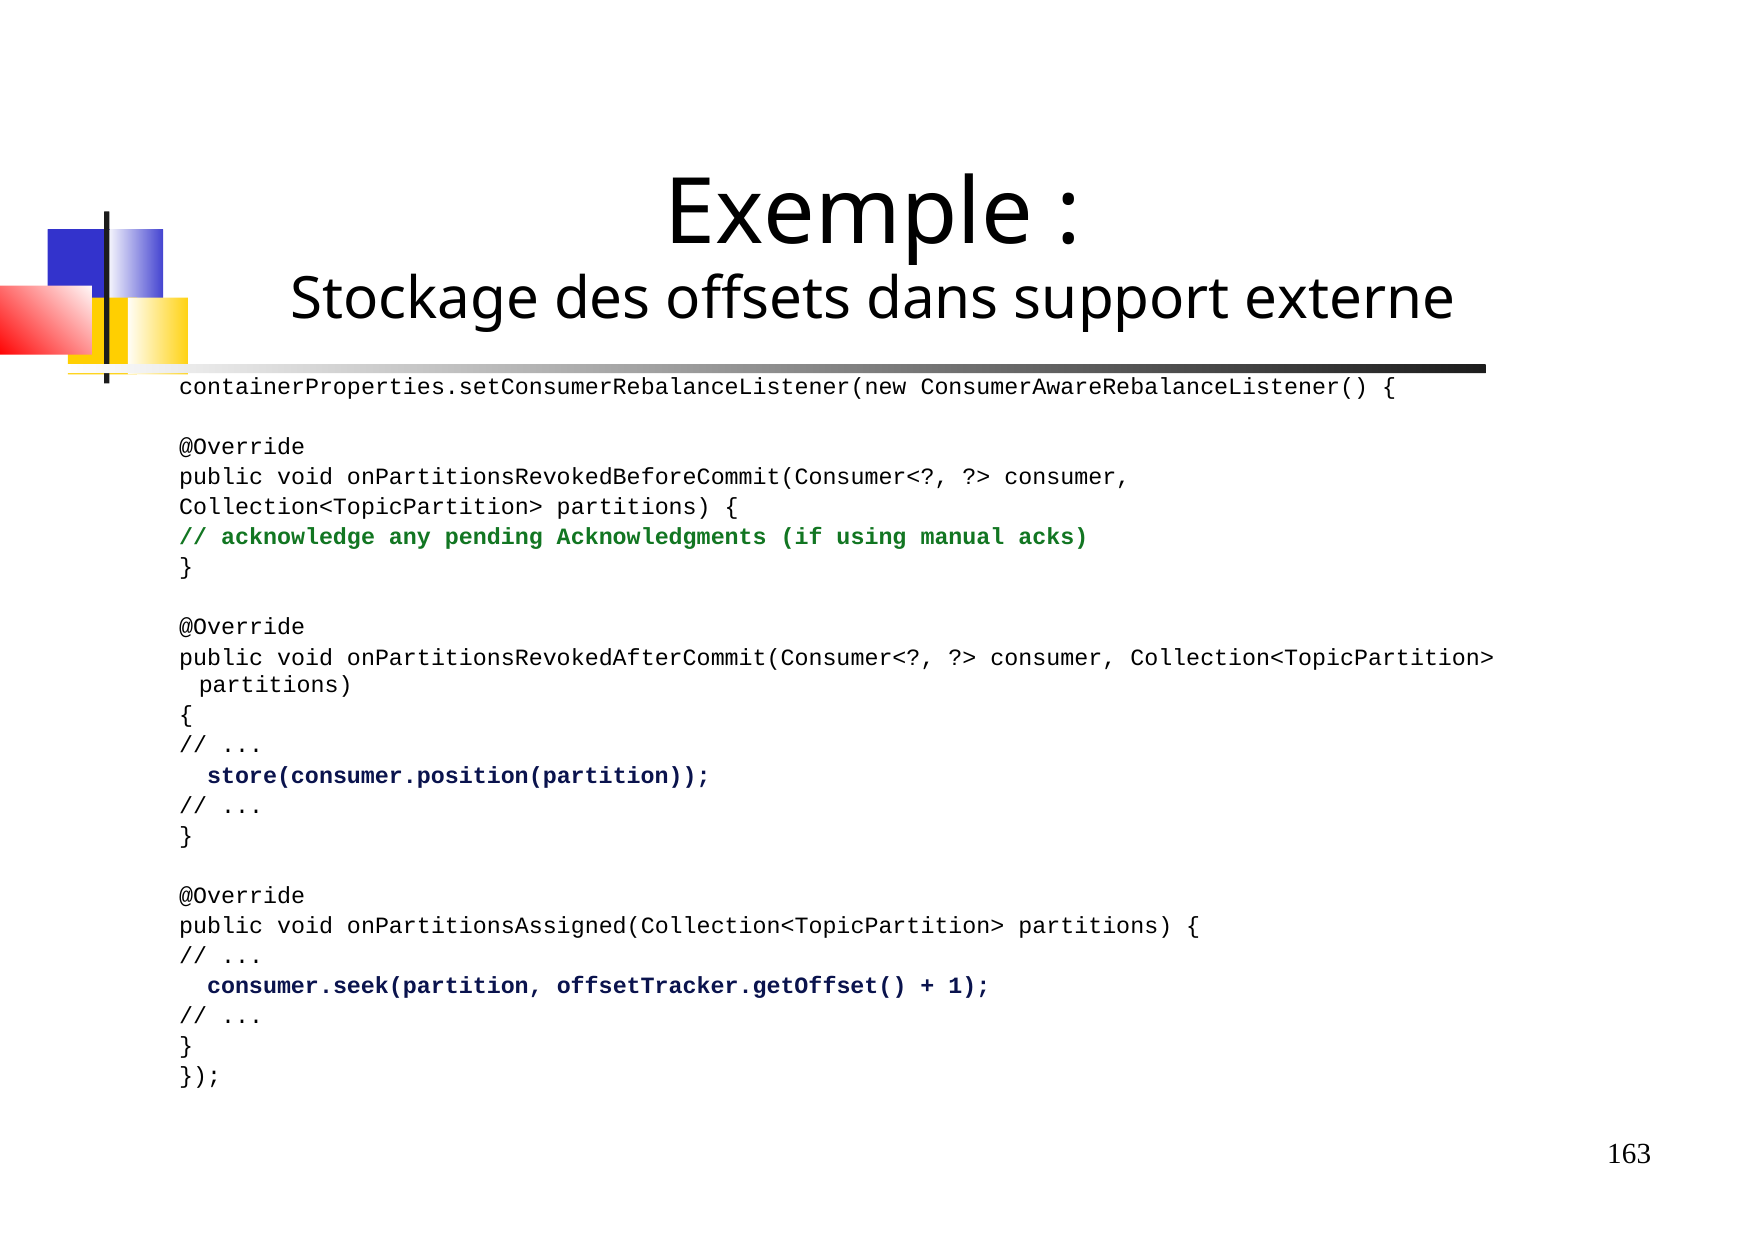

# Exemple : Stockage des offsets dans support externe
containerProperties.setConsumerRebalanceListener(new ConsumerAwareRebalanceListener() {
@Override
public void onPartitionsRevokedBeforeCommit(Consumer<?, ?> consumer,
Collection<TopicPartition> partitions) {
// acknowledge any pending Acknowledgments (if using manual acks)
}
@Override
public void onPartitionsRevokedAfterCommit(Consumer<?, ?> consumer, Collection<TopicPartition> partitions)
{
// ...
 store(consumer.position(partition));
// ...
}
@Override
public void onPartitionsAssigned(Collection<TopicPartition> partitions) {
// ...
 consumer.seek(partition, offsetTracker.getOffset() + 1);
// ...
}
});